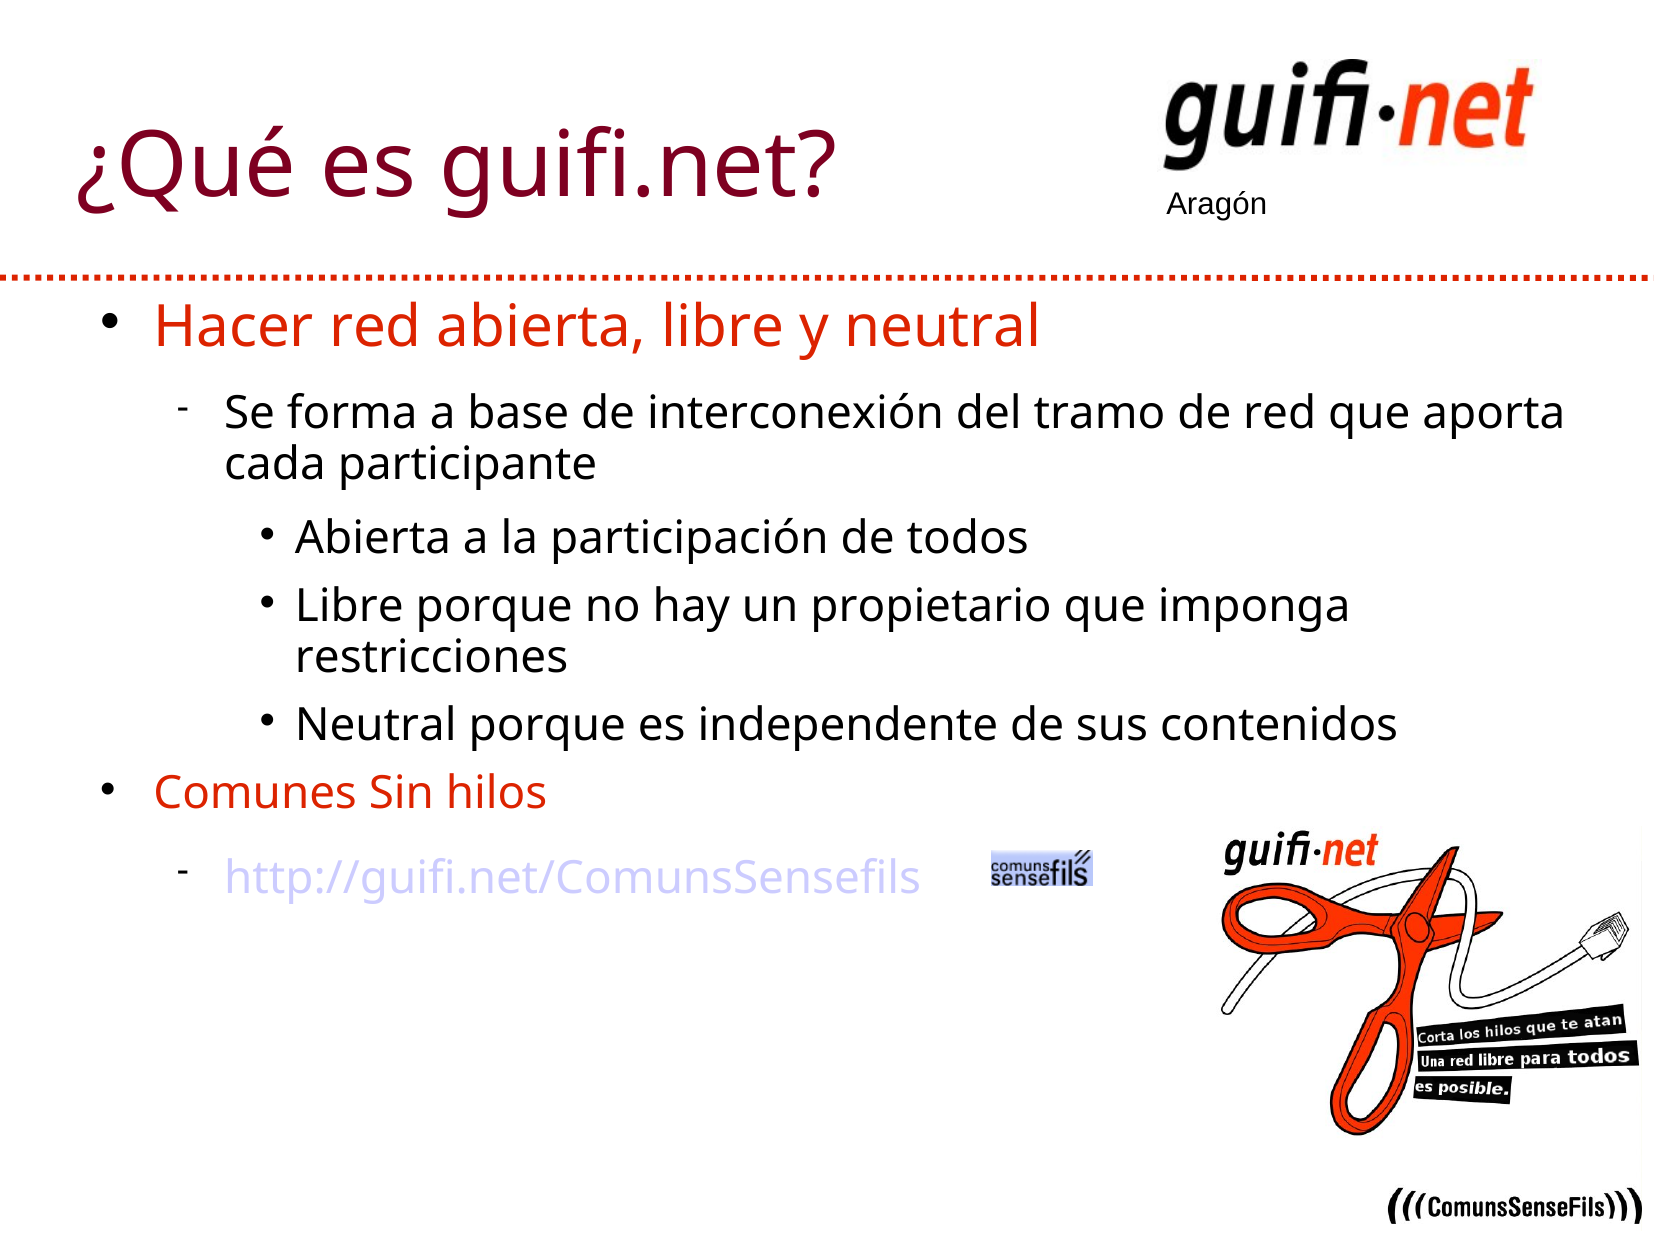

# ¿Qué es guifi.net?
Hacer red abierta, libre y neutral
Se forma a base de interconexión del tramo de red que aporta cada participante
Abierta a la participación de todos
Libre porque no hay un propietario que imponga restricciones
Neutral porque es independente de sus contenidos
Comunes Sin hilos
http://guifi.net/ComunsSensefils